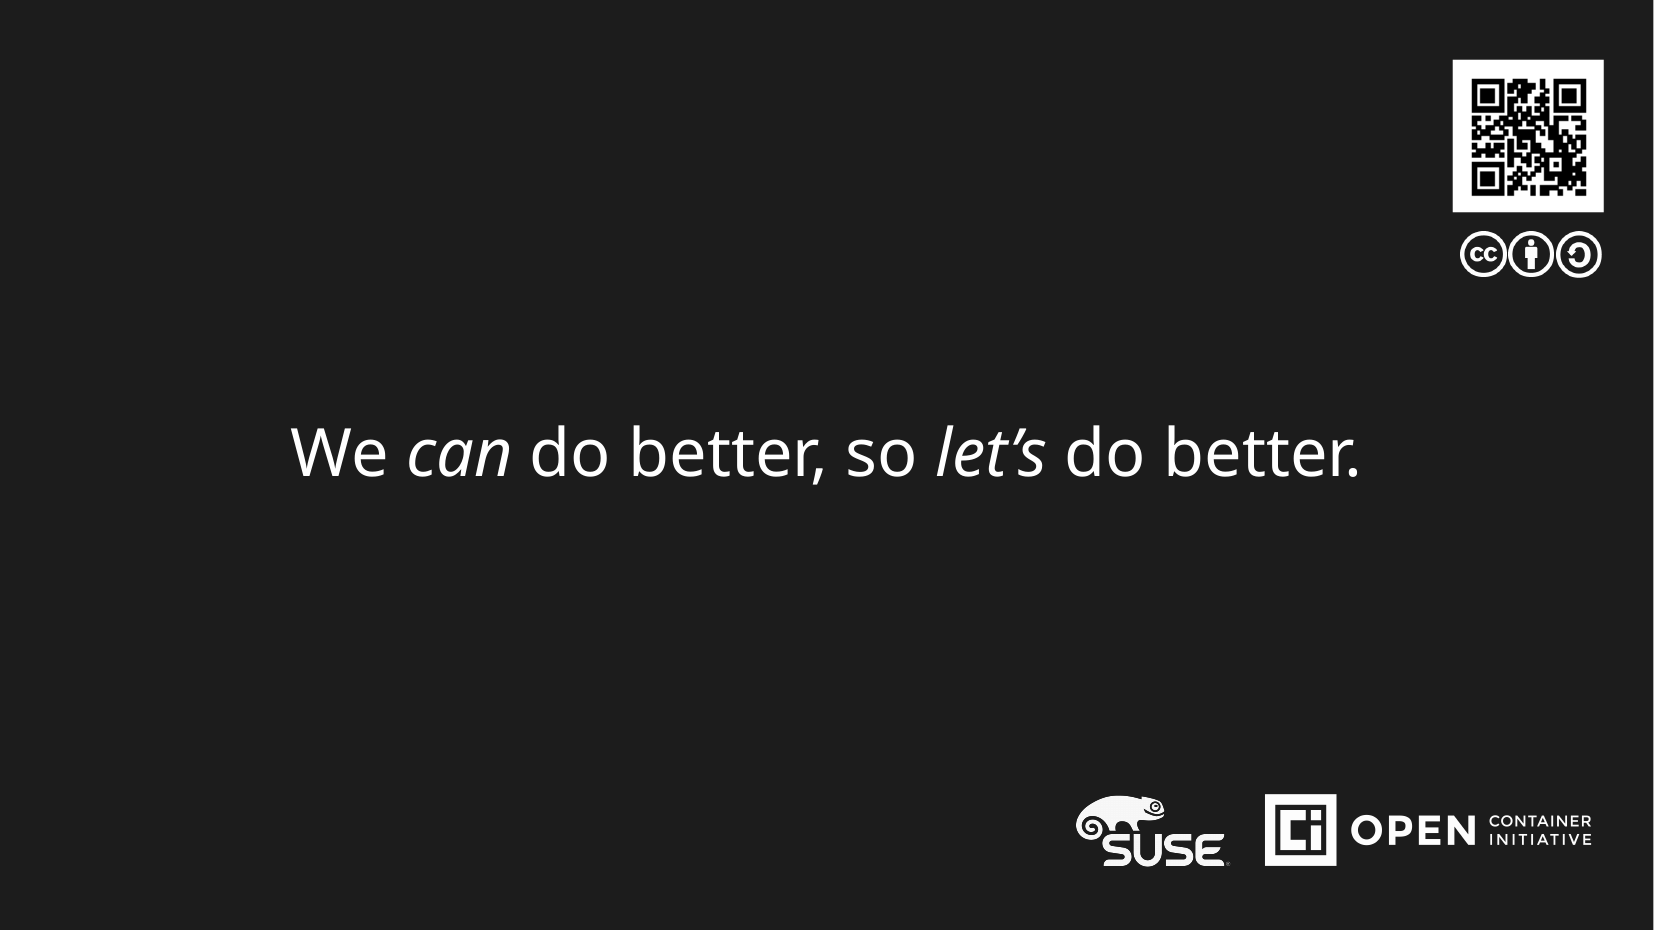

# We can do better, so let’s do better.